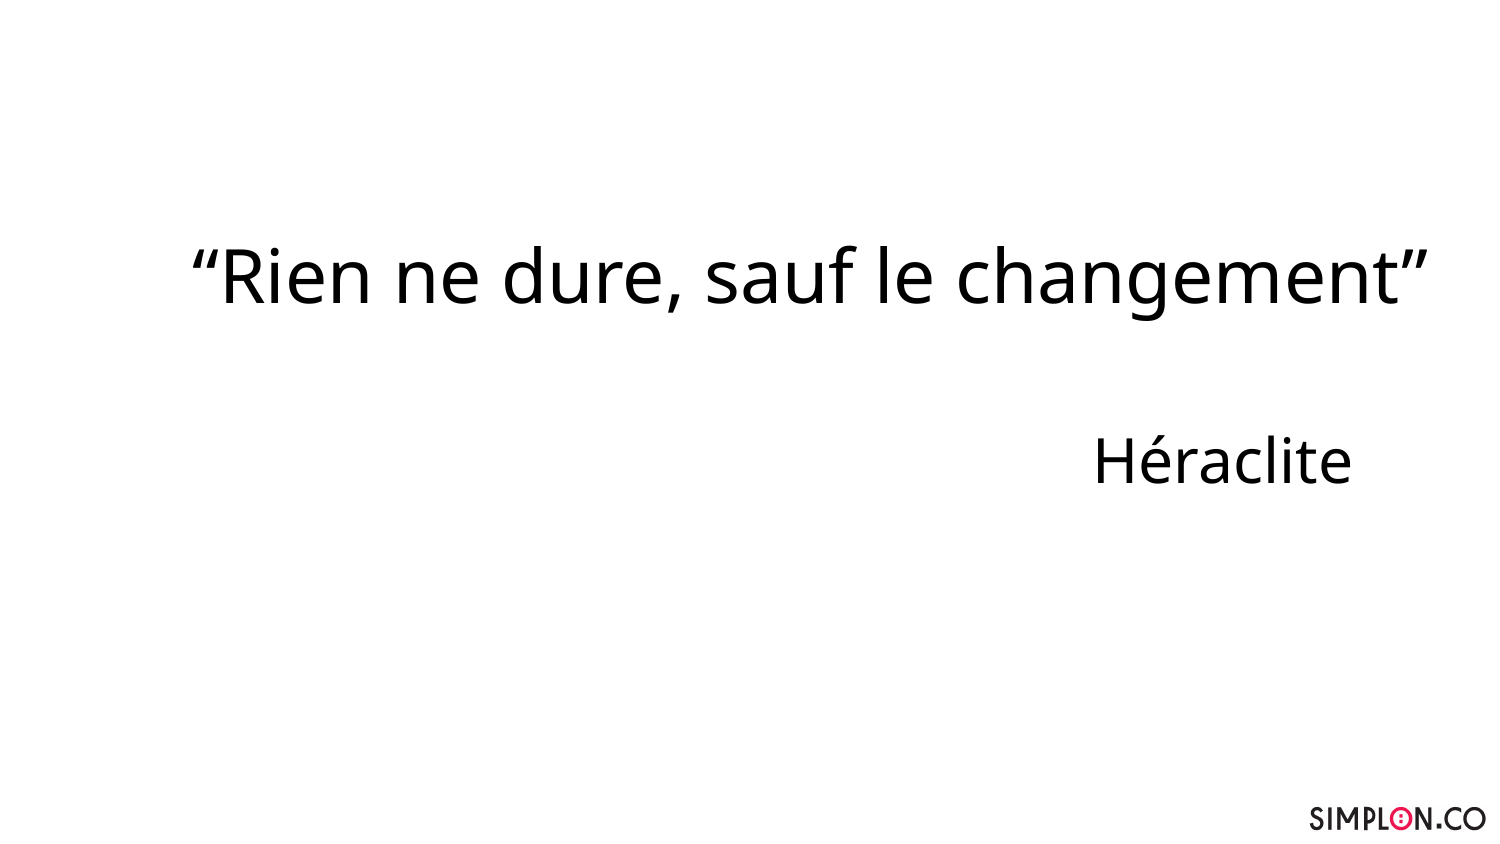

“Rien ne dure, sauf le changement”
												Héraclite